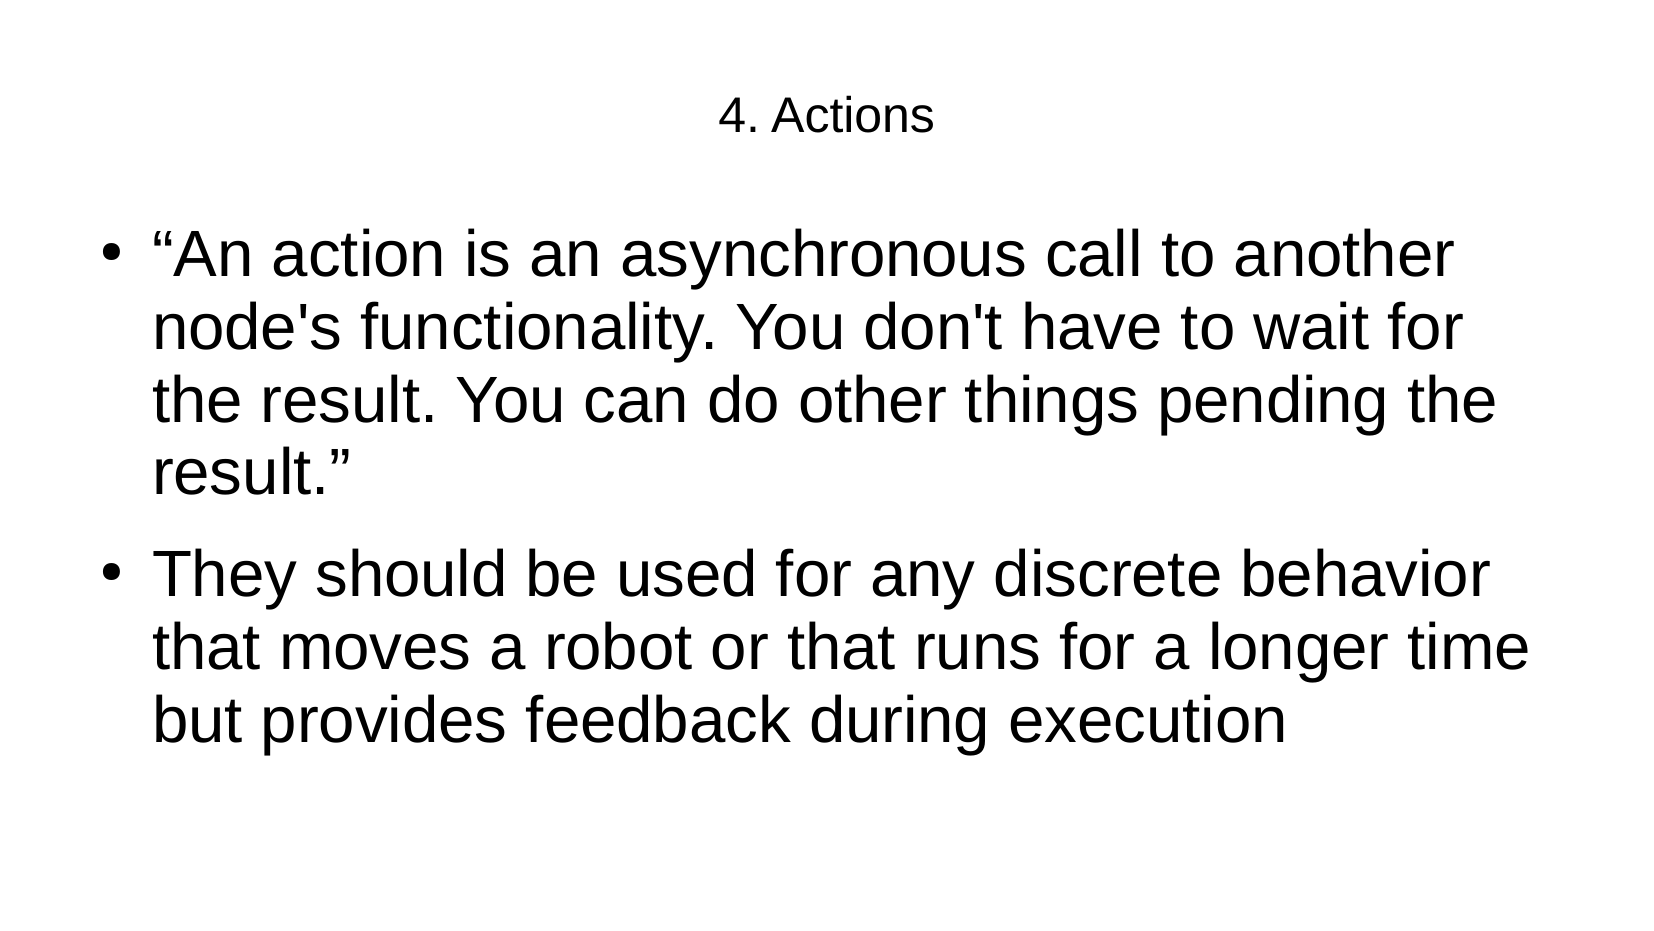

# 4. Actions
“An action is an asynchronous call to another node's functionality. You don't have to wait for the result. You can do other things pending the result.”
They should be used for any discrete behavior that moves a robot or that runs for a longer time but provides feedback during execution